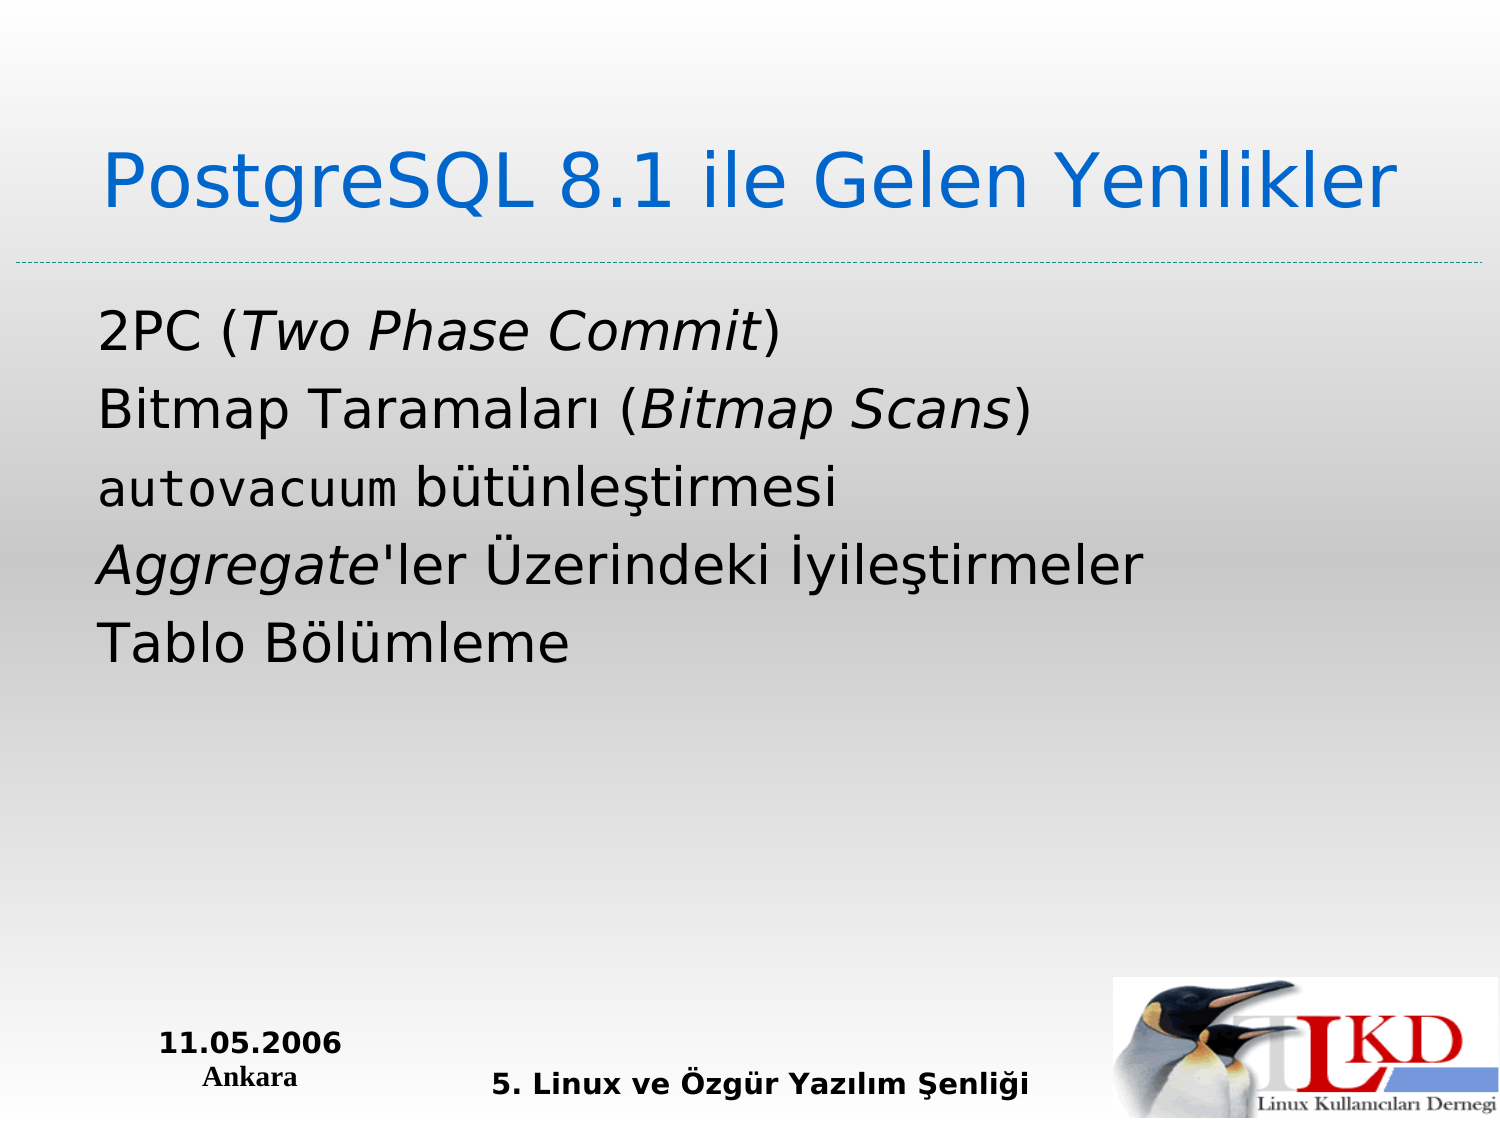

# PostgreSQL 8.1 ile Gelen Yenilikler
2PC (Two Phase Commit)
Bitmap Taramaları (Bitmap Scans)
autovacuum bütünleştirmesi
Aggregate'ler Üzerindeki İyileştirmeler
Tablo Bölümleme